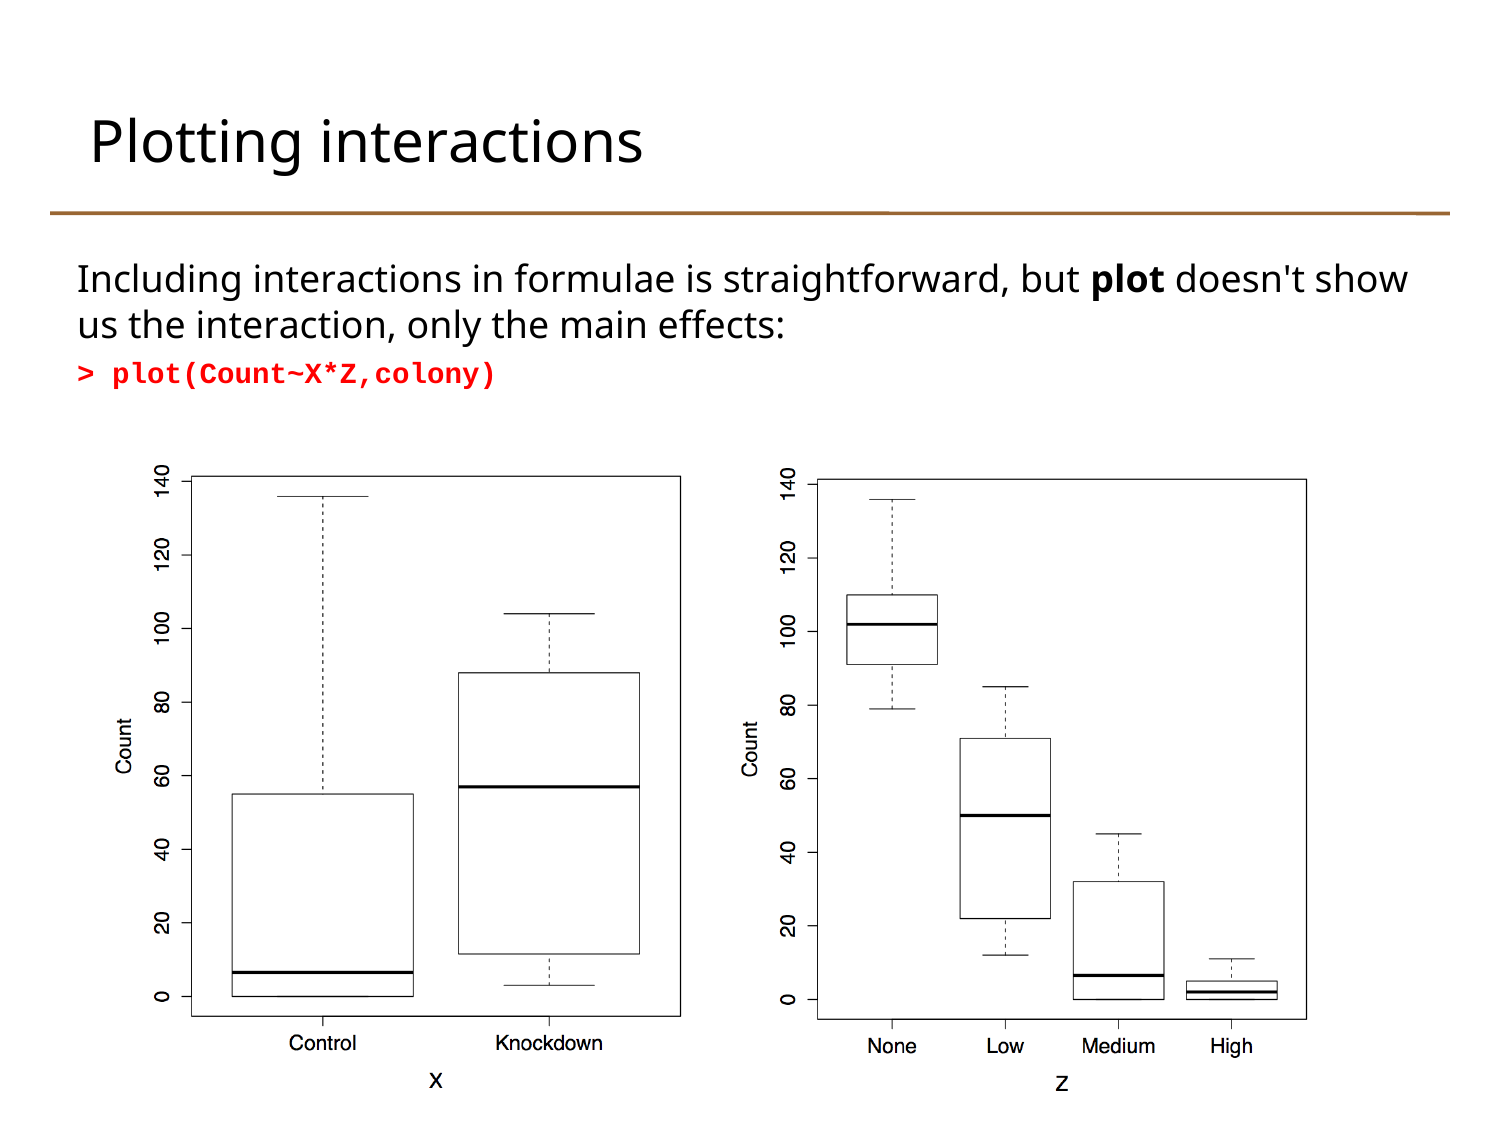

Plotting interactions
Including interactions in formulae is straightforward, but plot doesn't show us the interaction, only the main effects:
> plot(Count~X*Z,colony)